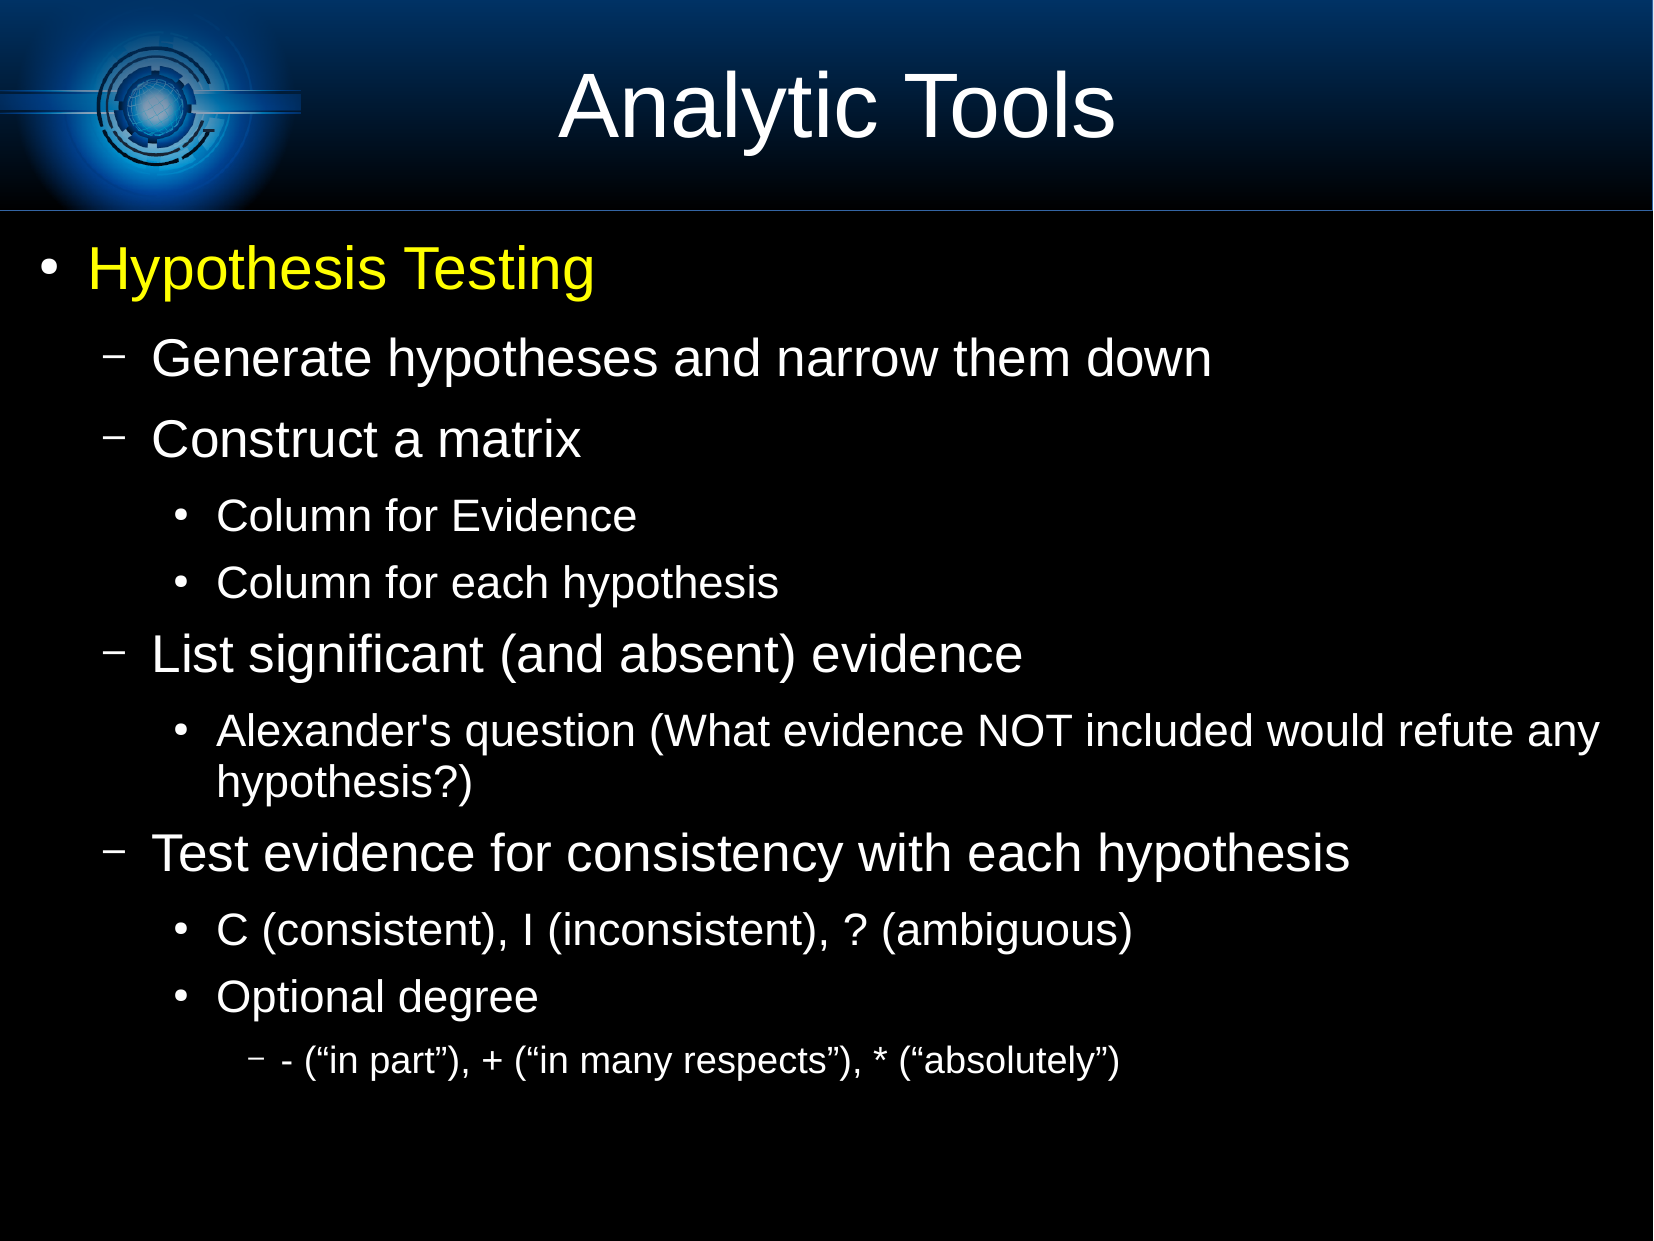

# Analytic Tools
Hypothesis Testing
Generate hypotheses and narrow them down
Construct a matrix
Column for Evidence
Column for each hypothesis
List significant (and absent) evidence
Alexander's question (What evidence NOT included would refute any hypothesis?)
Test evidence for consistency with each hypothesis
C (consistent), I (inconsistent), ? (ambiguous)
Optional degree
- (“in part”), + (“in many respects”), * (“absolutely”)